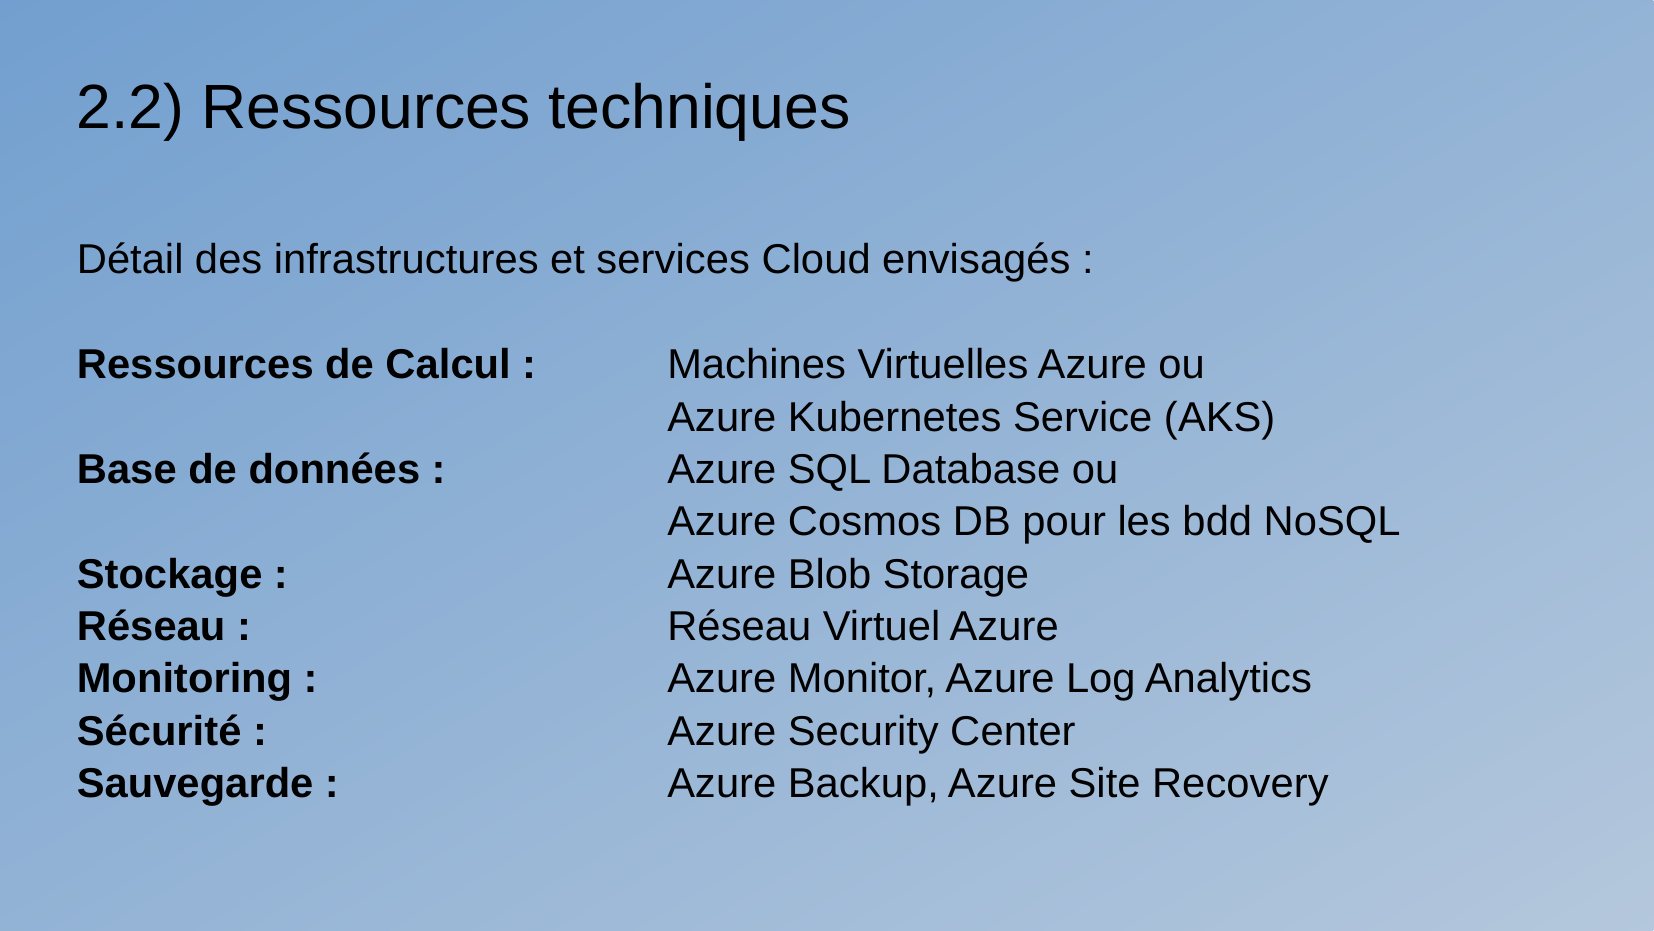

# 2.2) Ressources techniques
Détail des infrastructures et services Cloud envisagés :
Ressources de Calcul : 		Machines Virtuelles Azure ou
 			Azure Kubernetes Service (AKS)
Base de données : 			Azure SQL Database ou
 				Azure Cosmos DB pour les bdd NoSQL
Stockage : 					Azure Blob Storage
Réseau : 						Réseau Virtuel Azure
Monitoring : 					Azure Monitor, Azure Log Analytics
Sécurité : 						Azure Security Center
Sauvegarde : 					Azure Backup, Azure Site Recovery